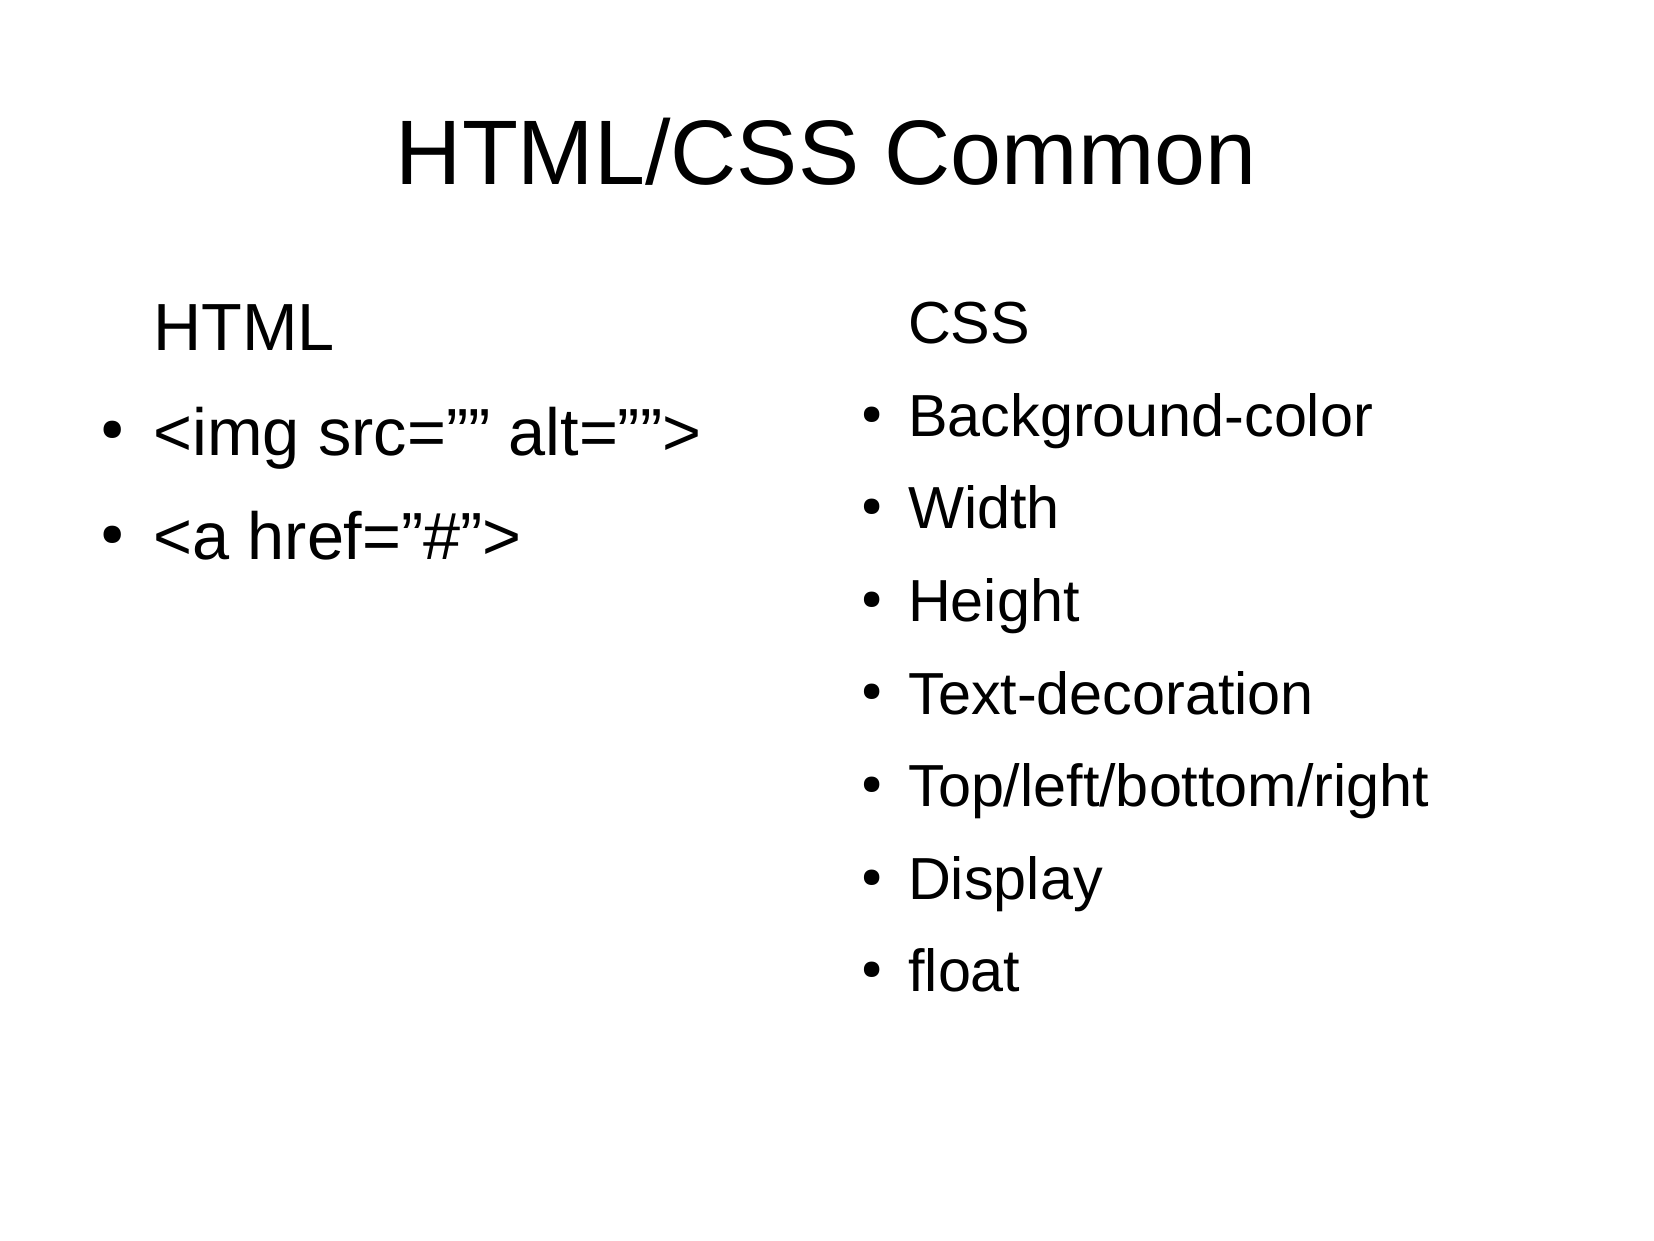

# HTML/CSS Common
HTML
<img src=”” alt=””>
<a href=”#”>
CSS
Background-color
Width
Height
Text-decoration
Top/left/bottom/right
Display
float